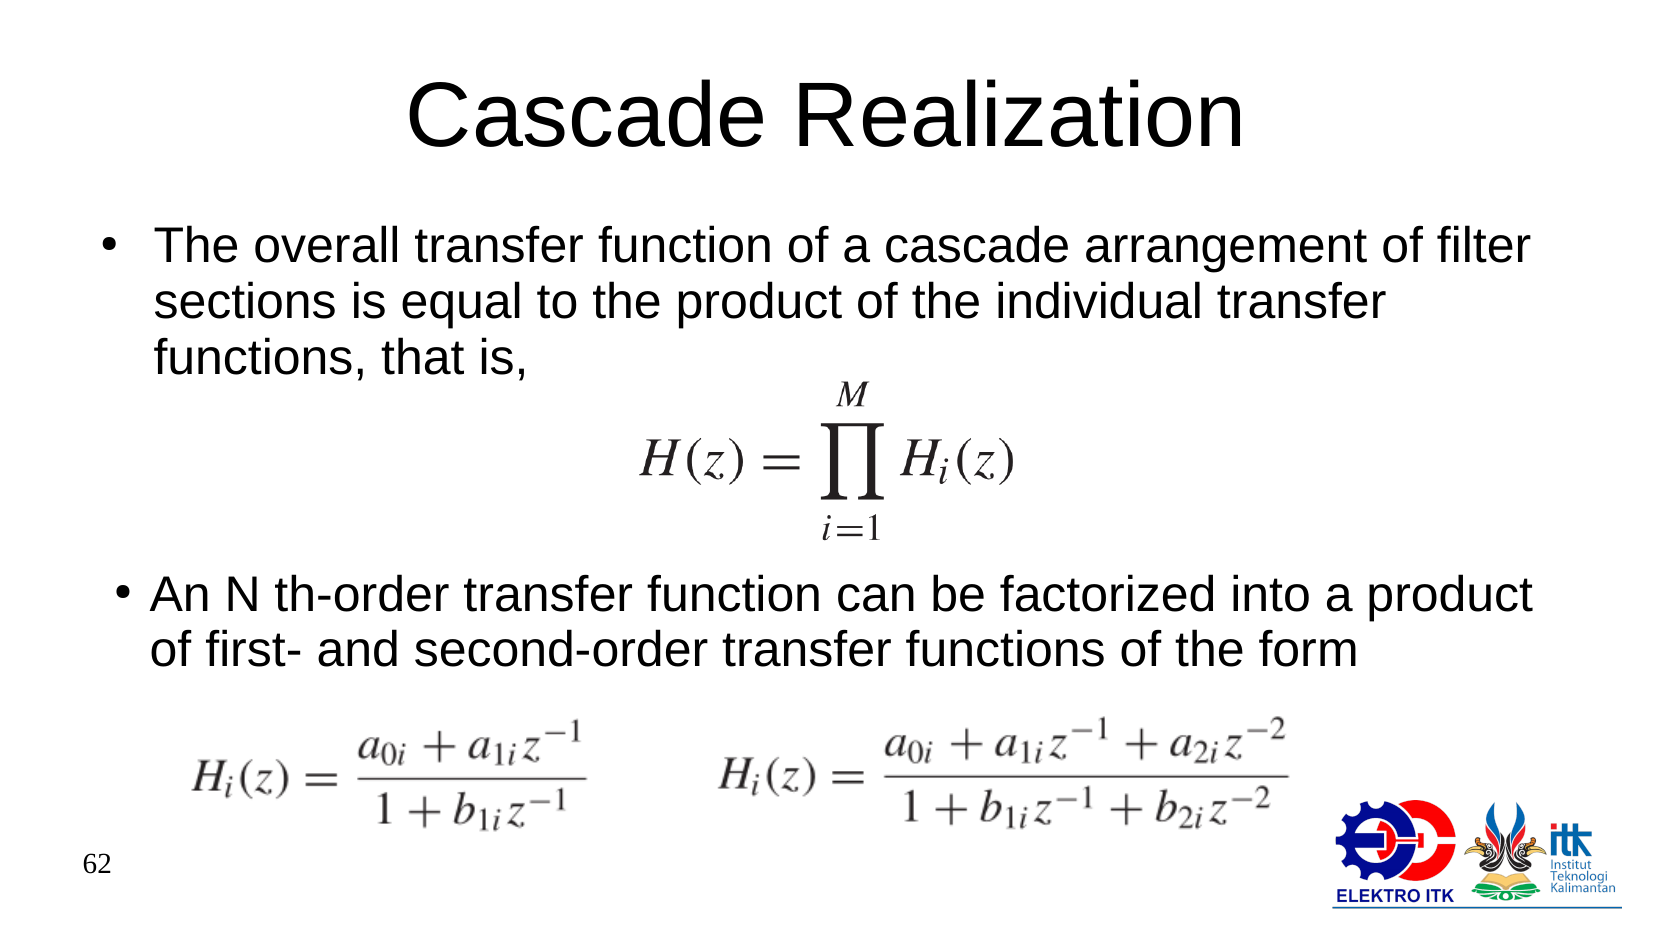

# Cascade Realization
The overall transfer function of a cascade arrangement of ﬁlter sections is equal to the product of the individual transfer functions, that is,
An N th-order transfer function can be factorized into a product of ﬁrst- and second-order transfer functions of the form